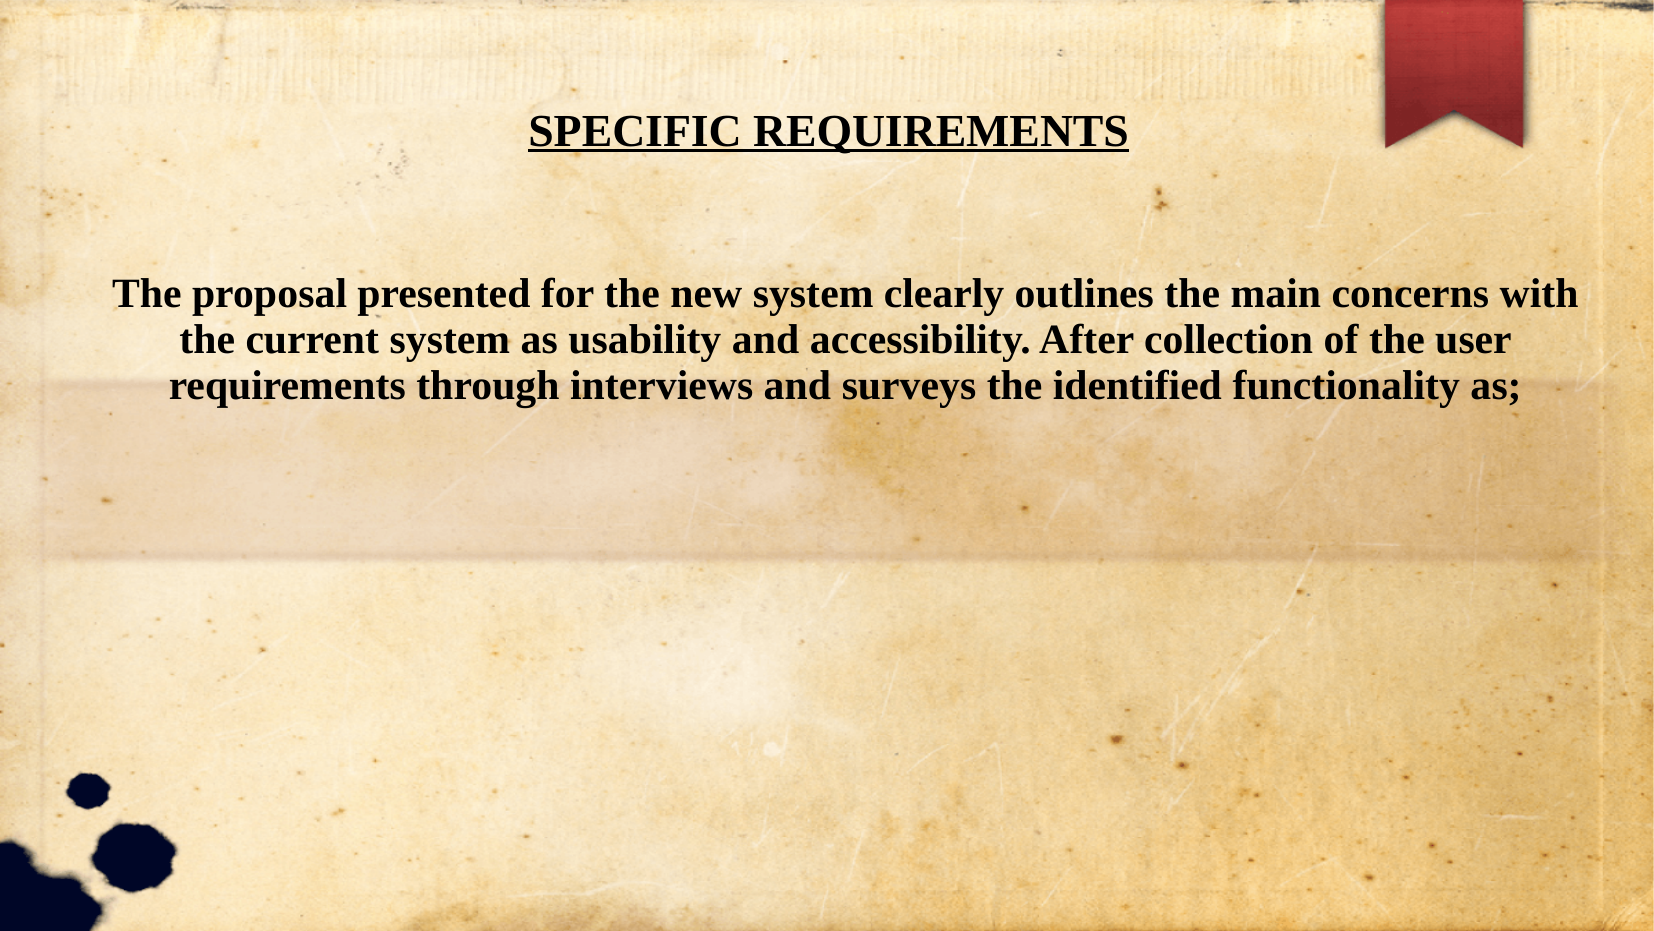

# SPECIFIC REQUIREMENTS
The proposal presented for the new system clearly outlines the main concerns with the current system as usability and accessibility. After collection of the user requirements through interviews and surveys the identified functionality as;